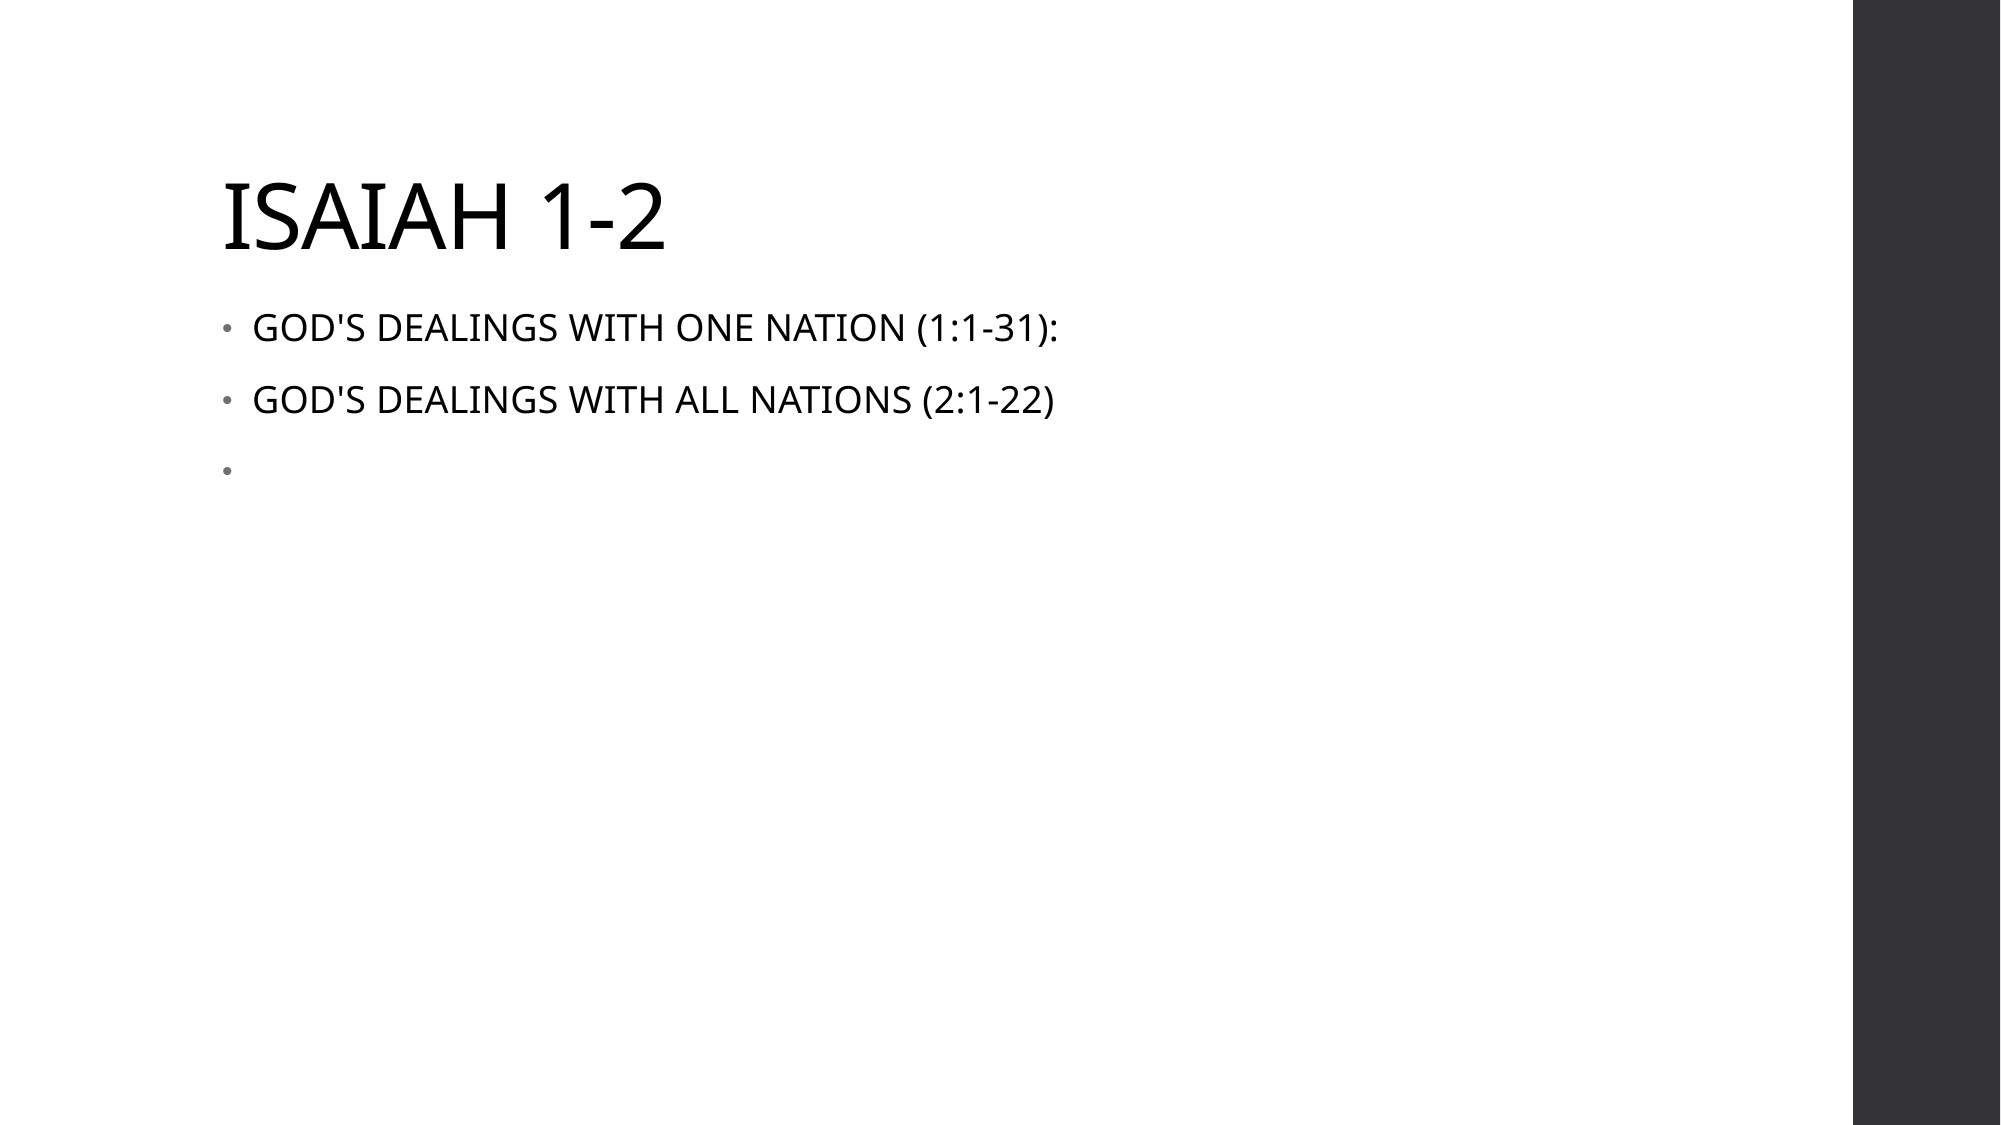

# ISAIAH 1-2
GOD'S DEALINGS WITH ONE NATION (1:1-31):
GOD'S DEALINGS WITH ALL NATIONS (2:1-22)